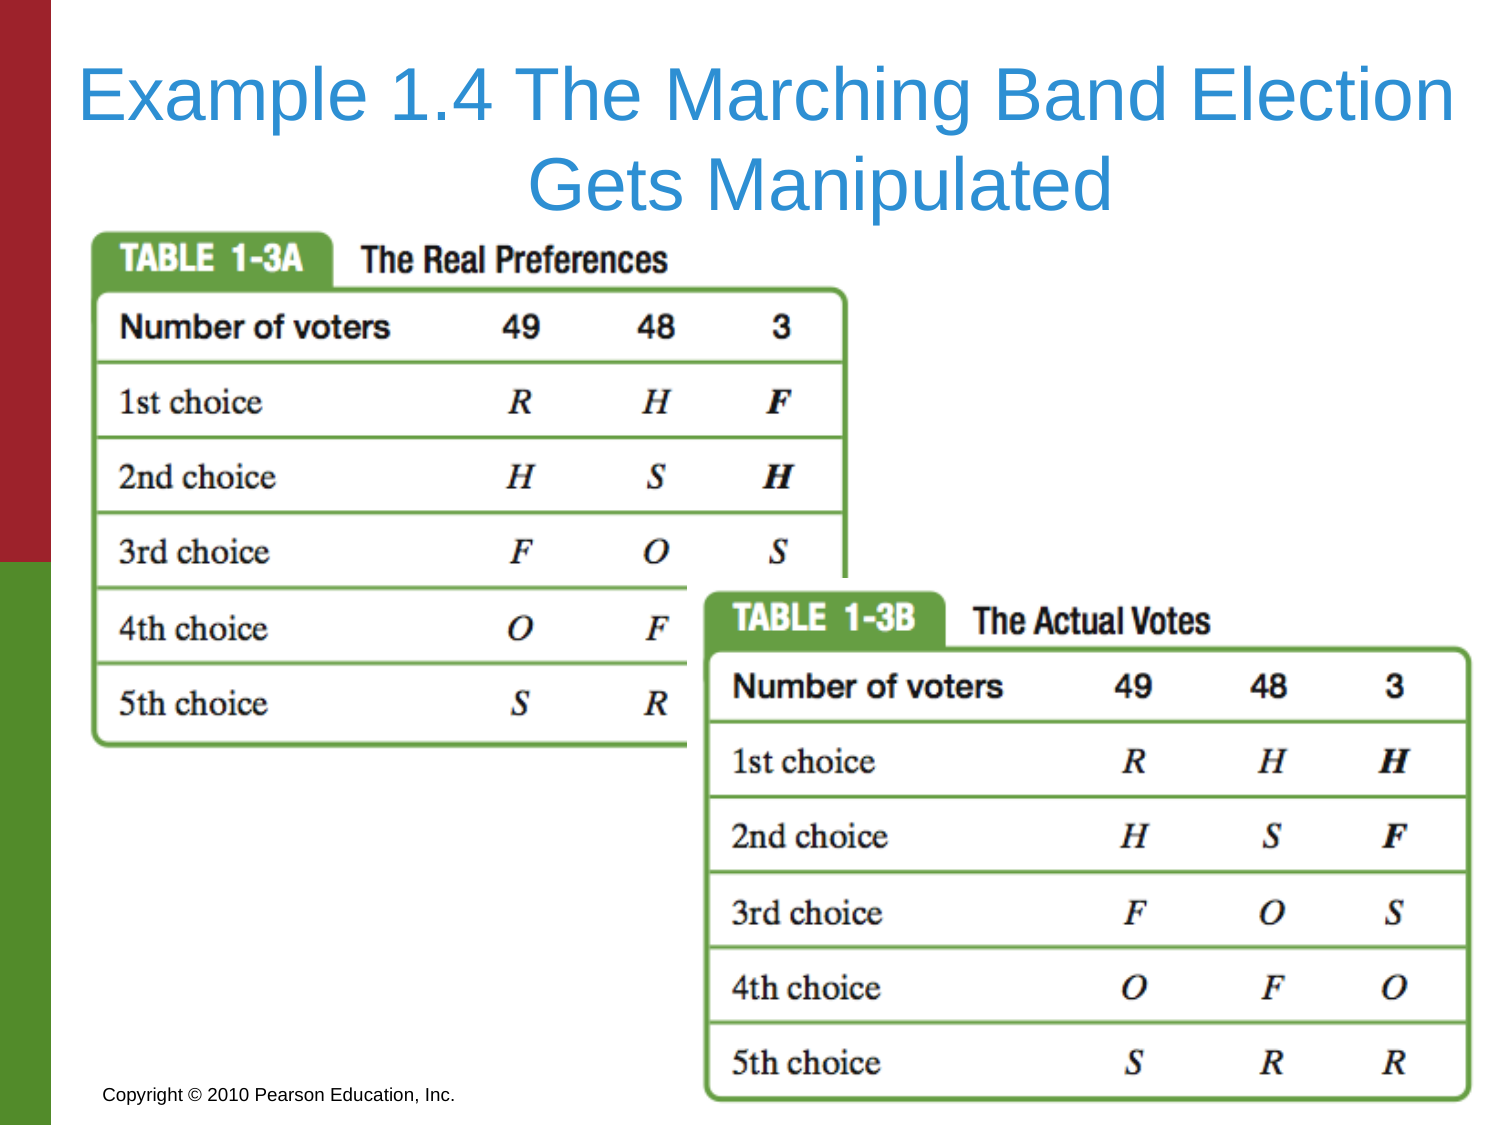

Example 1.4 The Marching Band Election Gets Manipulated